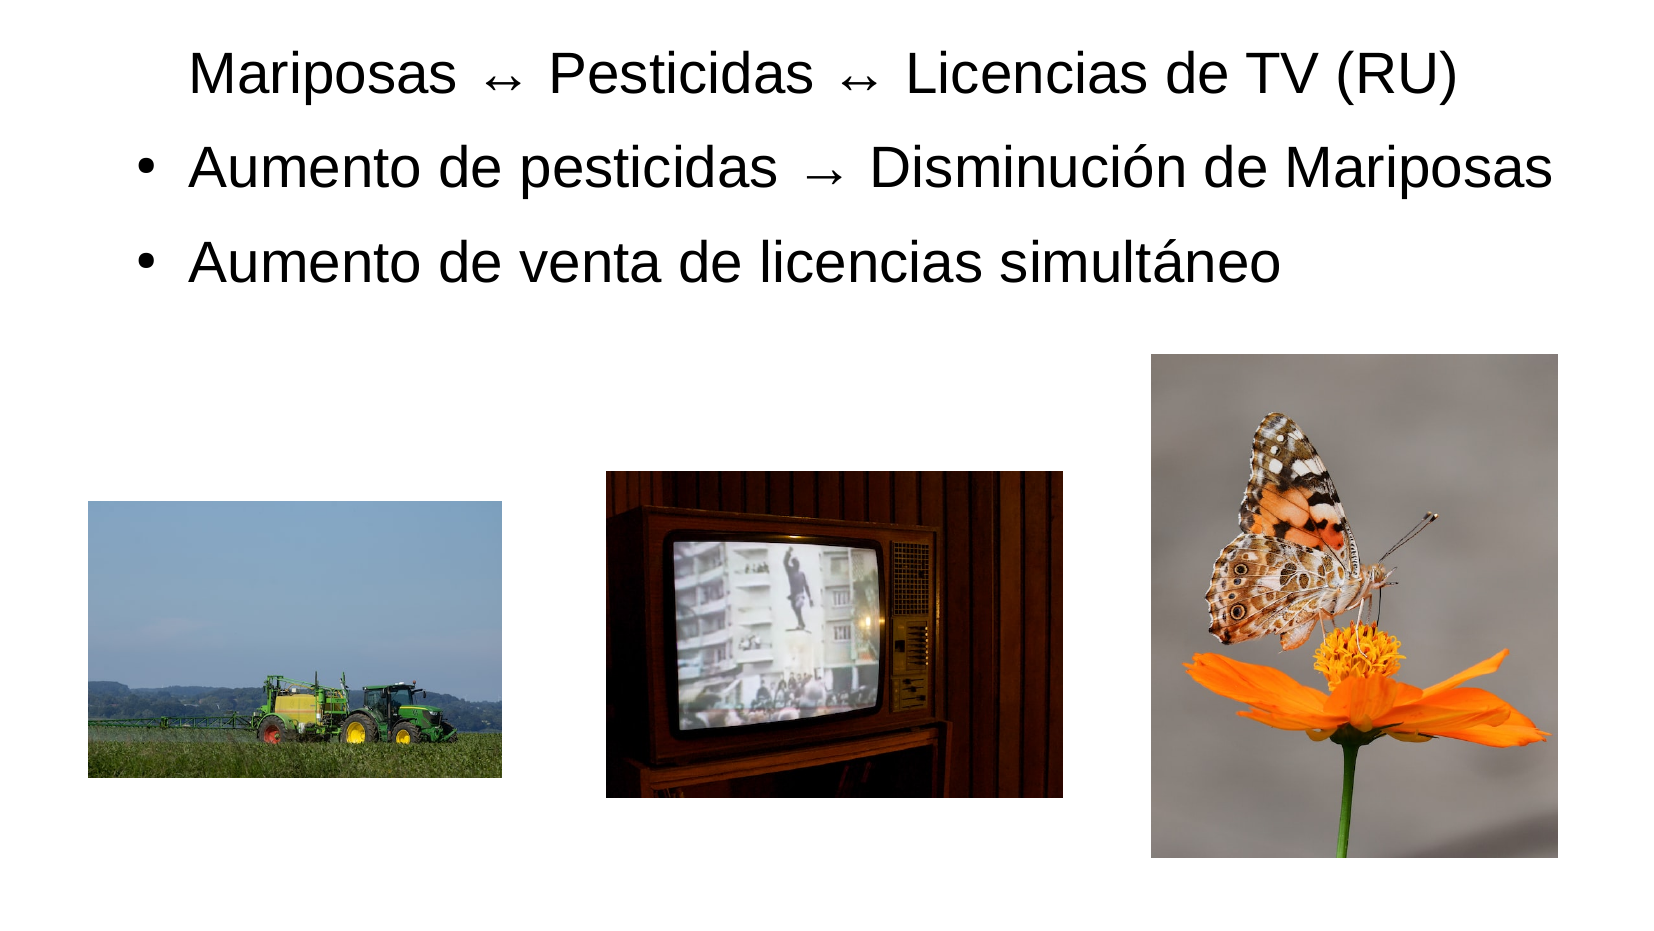

# Mariposas ↔ Pesticidas ↔ Licencias de TV (RU)
Aumento de pesticidas → Disminución de Mariposas
Aumento de venta de licencias simultáneo